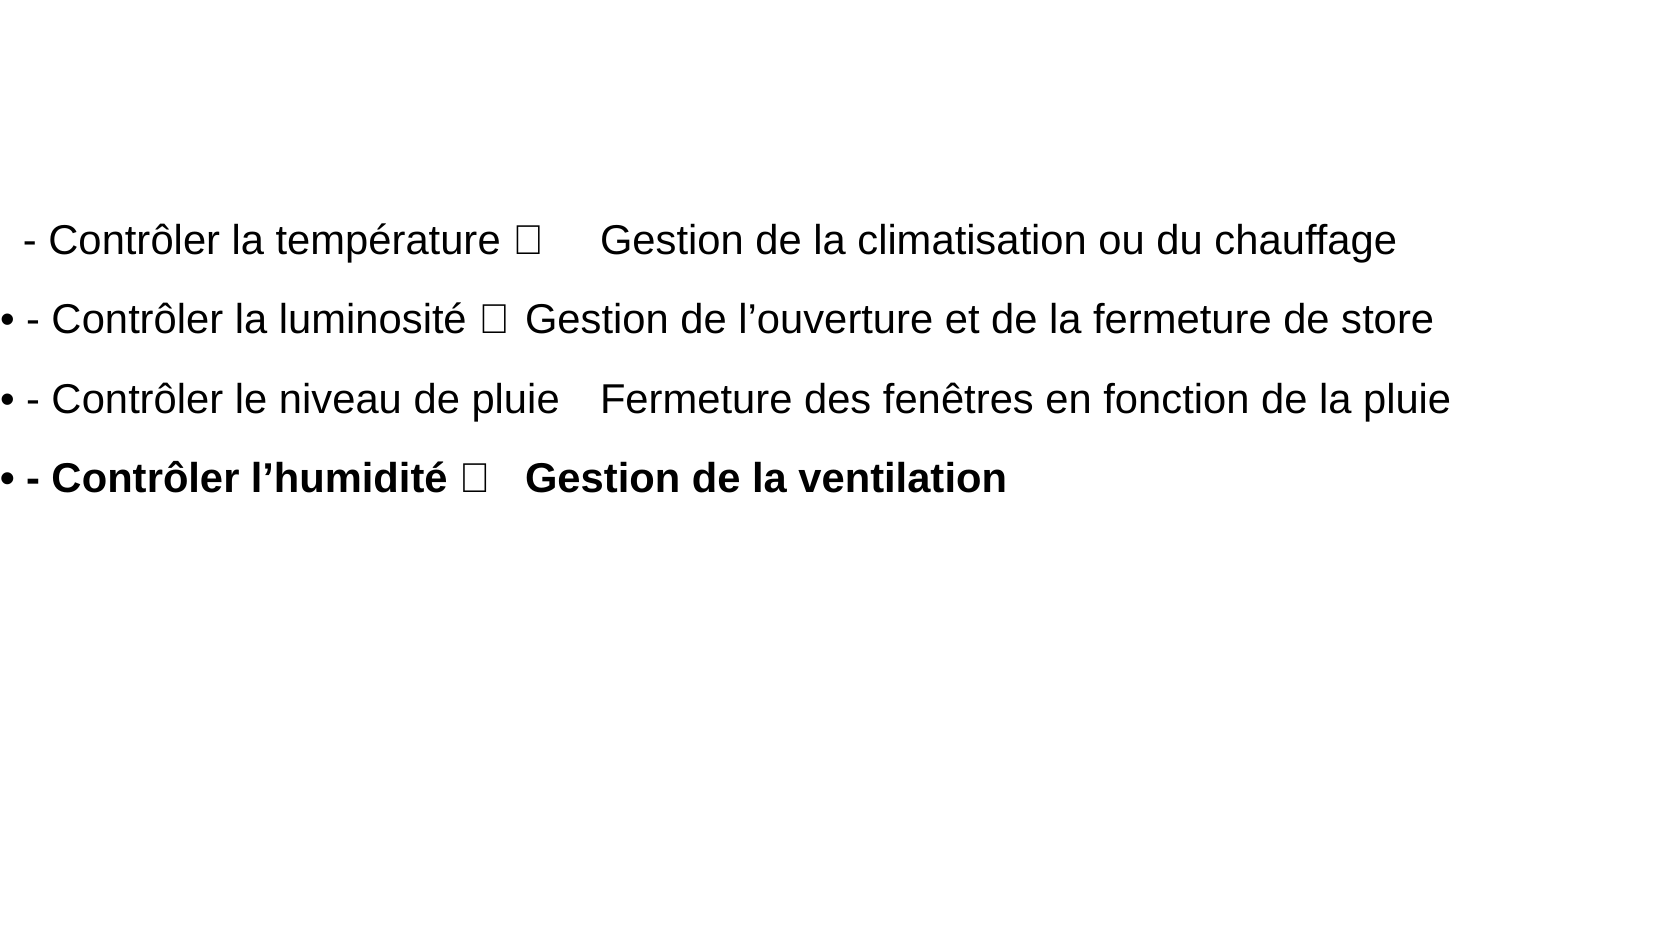

#
 - Contrôler la température  	Gestion de la climatisation ou du chauffage
• - Contrôler la luminosité  	Gestion de l’ouverture et de la fermeture de store
• - Contrôler le niveau de pluie 	Fermeture des fenêtres en fonction de la pluie
• - Contrôler l’humidité  	Gestion de la ventilation